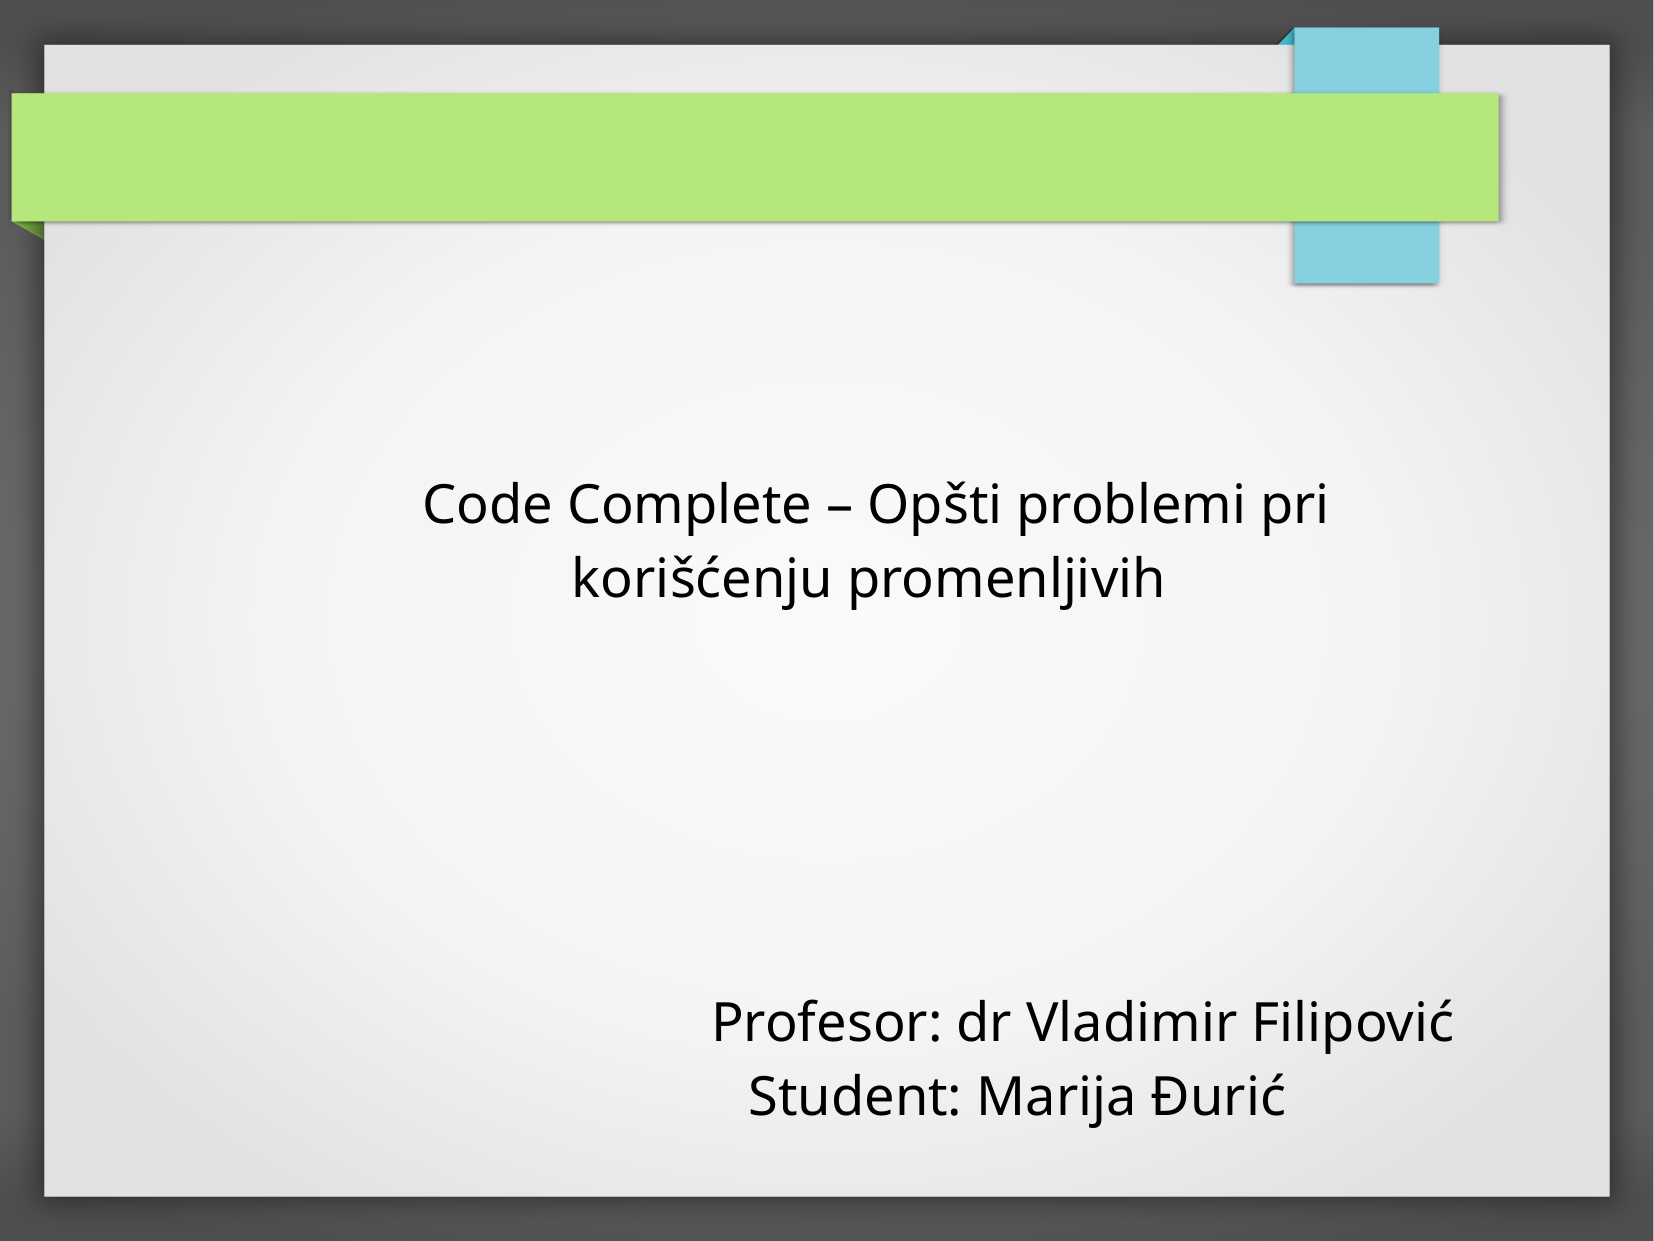

# Code Complete – Opšti problemi pri
korišćenju promenljivih
Profesor: dr Vladimir Filipović
Student: Marija Đurić